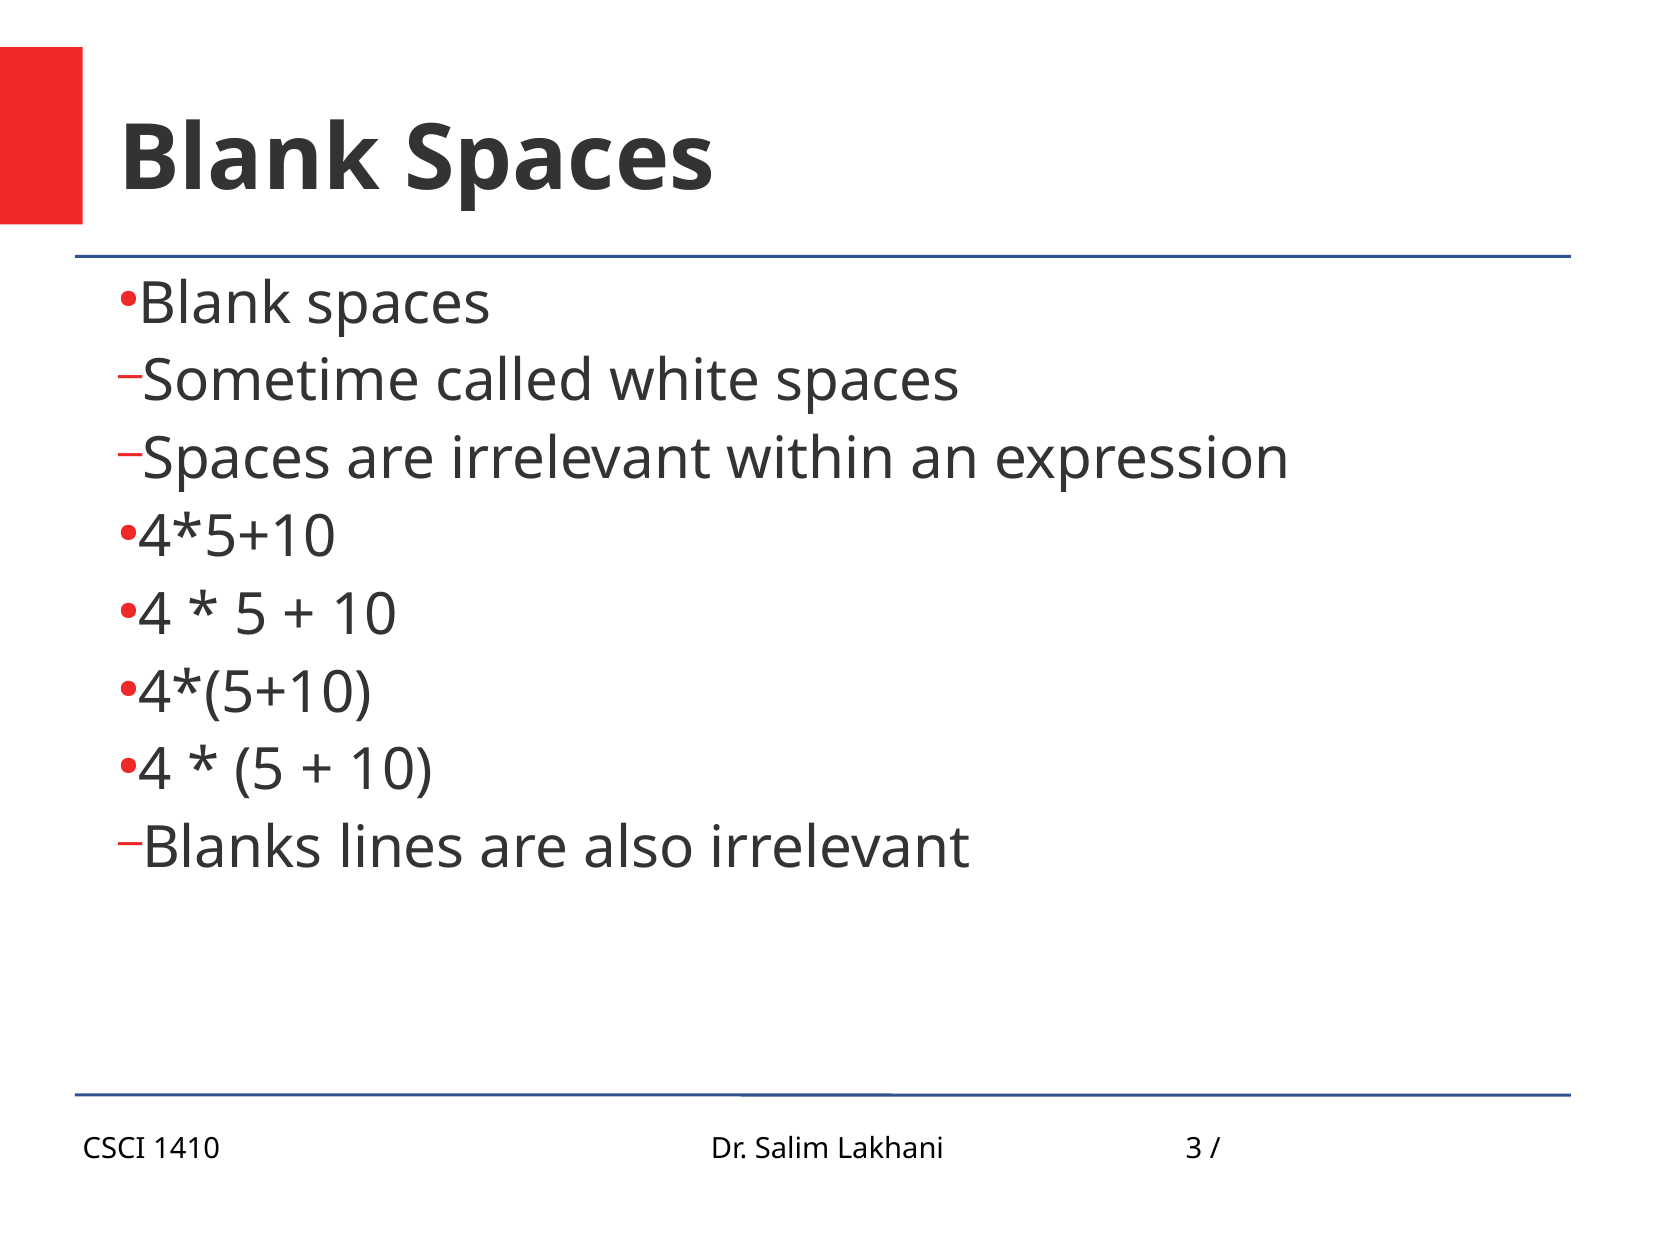

# Blank Spaces
Blank spaces
Sometime called white spaces
Spaces are irrelevant within an expression
4*5+10
4 * 5 + 10
4*(5+10)
4 * (5 + 10)
Blanks lines are also irrelevant
CSCI 1410
Dr. Salim Lakhani
2 /